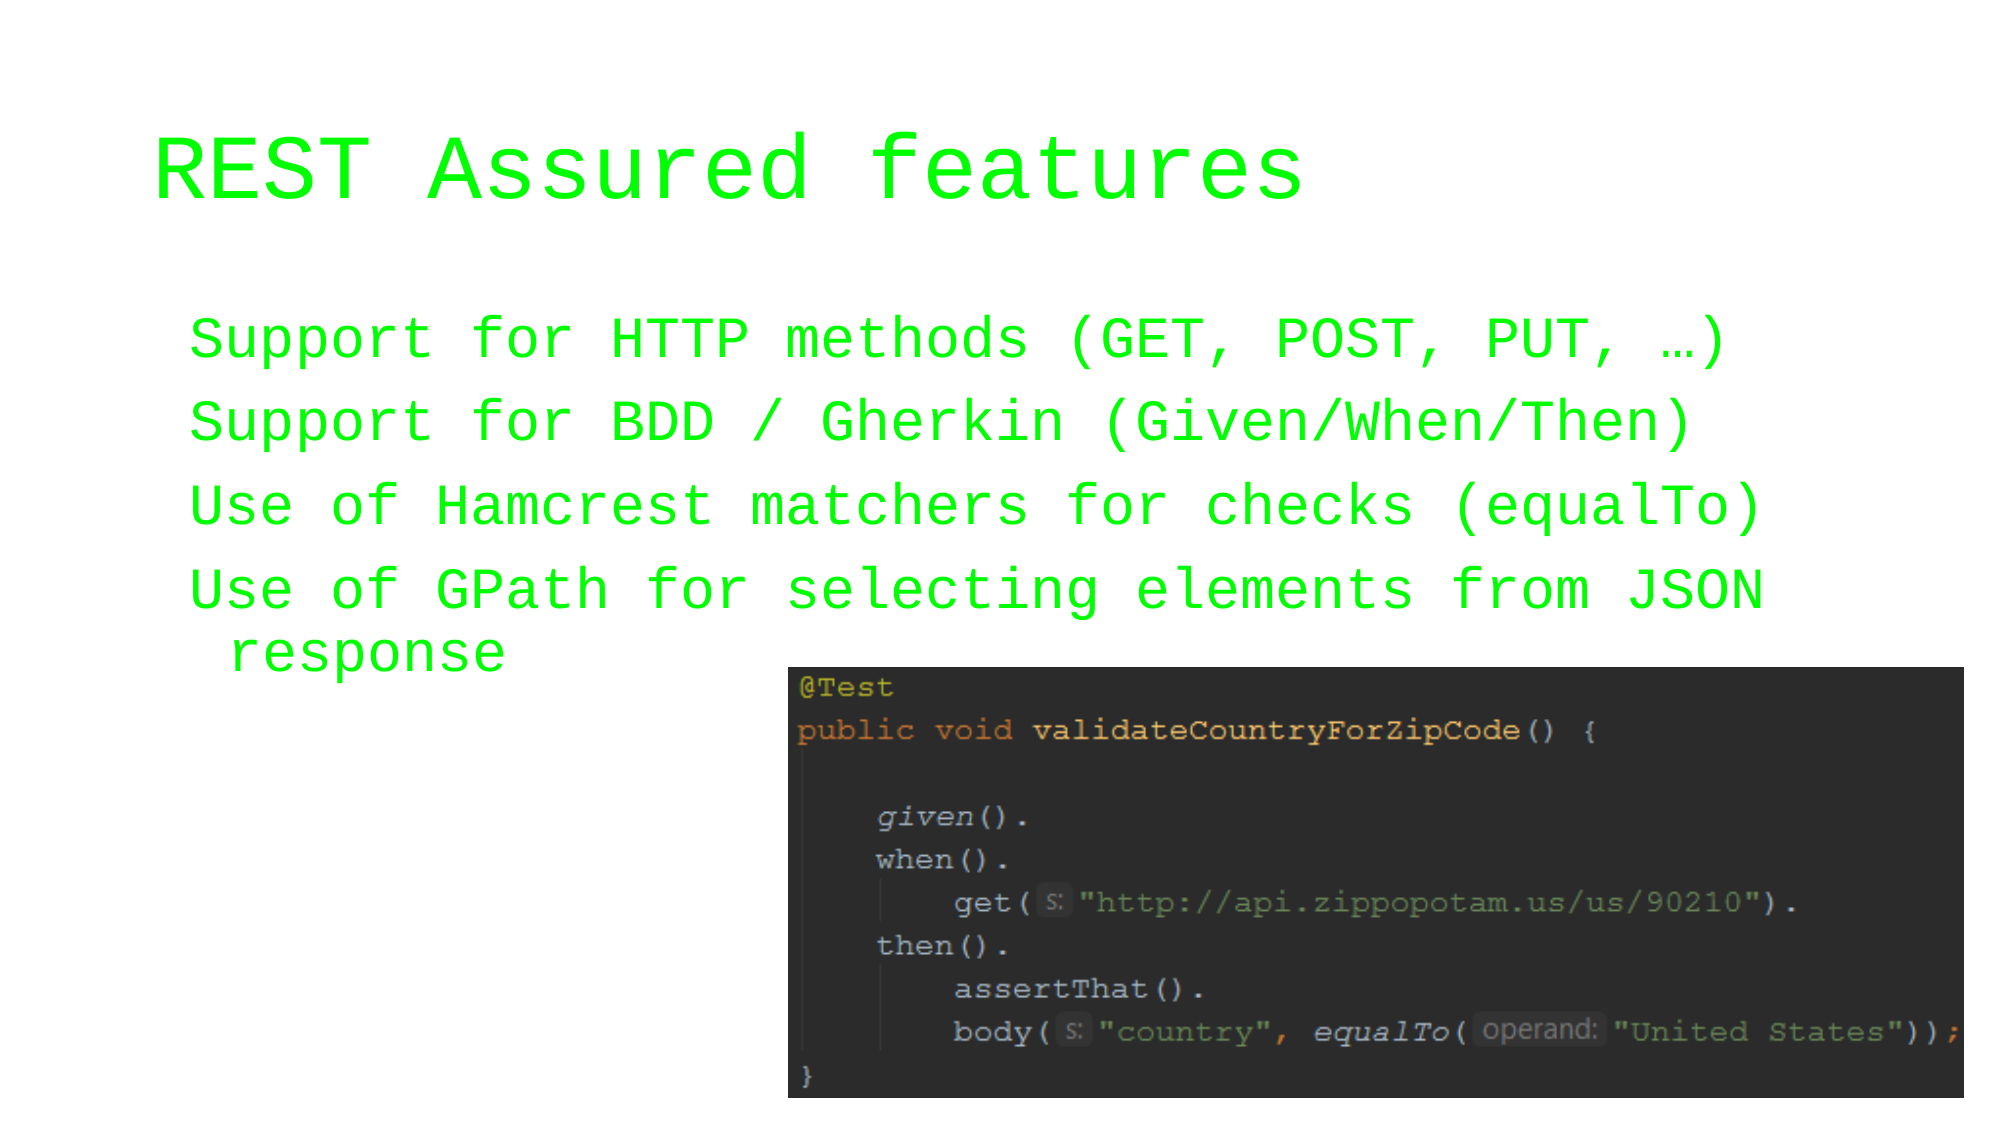

# REST Assured features
Support for HTTP methods (GET, POST, PUT, …)
Support for BDD / Gherkin (Given/When/Then)
Use of Hamcrest matchers for checks (equalTo)
Use of GPath for selecting elements from JSON response